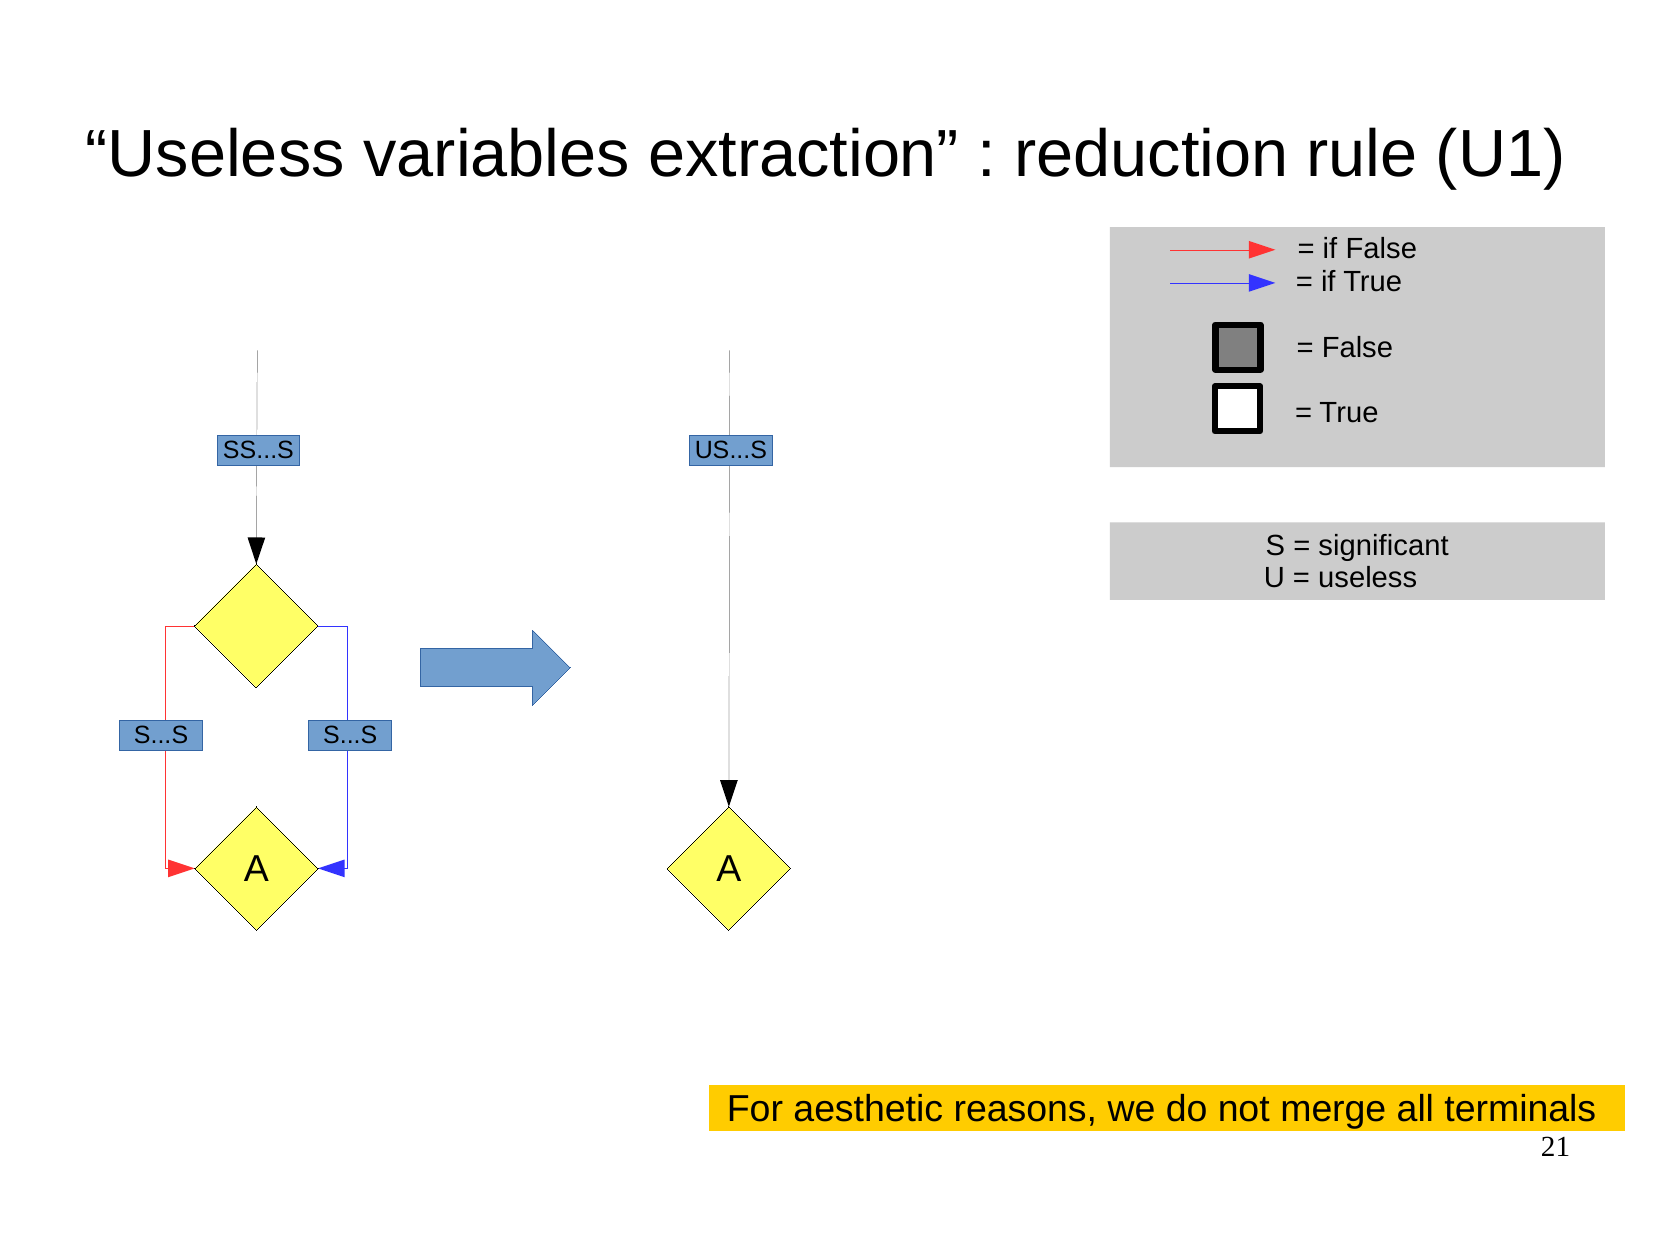

# “Useless variables extraction” : reduction rule (U1)
= if False
= if True
= False
= True
SS...S
US...S
S = significant
U = useless
S...S
S...S
A
A
For aesthetic reasons, we do not merge all terminals
21